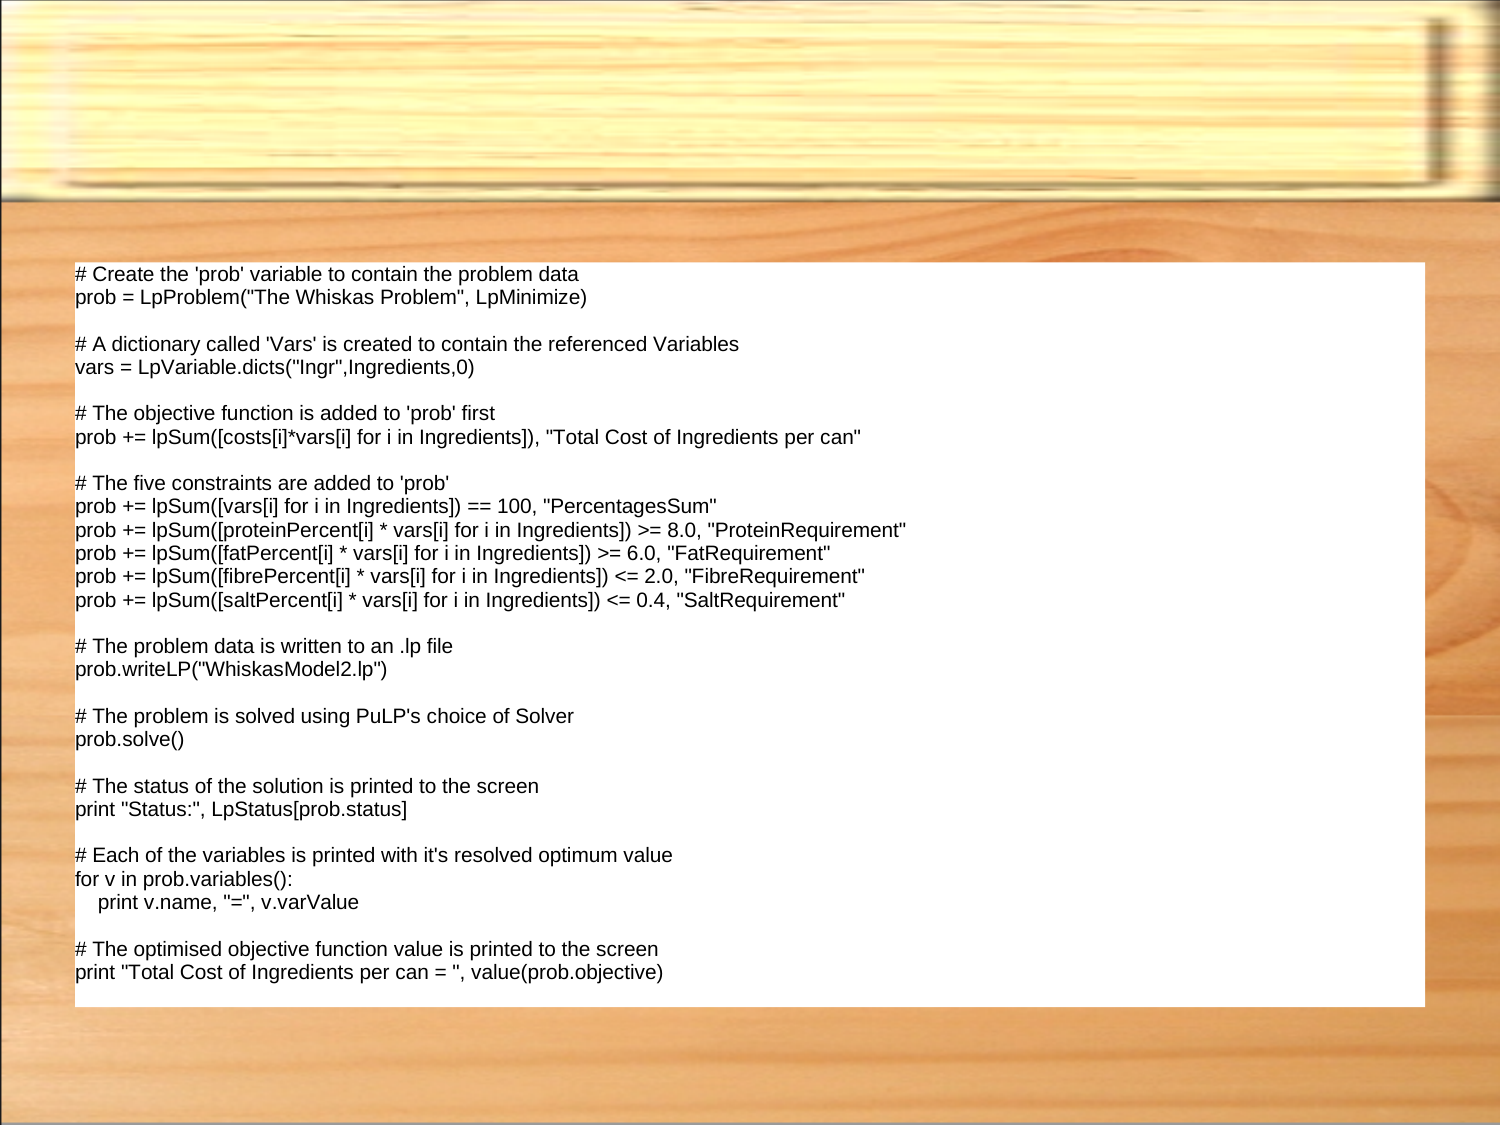

#
# Create the 'prob' variable to contain the problem data
prob = LpProblem("The Whiskas Problem", LpMinimize)
# A dictionary called 'Vars' is created to contain the referenced Variables
vars = LpVariable.dicts("Ingr",Ingredients,0)
# The objective function is added to 'prob' first
prob += lpSum([costs[i]*vars[i] for i in Ingredients]), "Total Cost of Ingredients per can"
# The five constraints are added to 'prob'
prob += lpSum([vars[i] for i in Ingredients]) == 100, "PercentagesSum"
prob += lpSum([proteinPercent[i] * vars[i] for i in Ingredients]) >= 8.0, "ProteinRequirement"
prob += lpSum([fatPercent[i] * vars[i] for i in Ingredients]) >= 6.0, "FatRequirement"
prob += lpSum([fibrePercent[i] * vars[i] for i in Ingredients]) <= 2.0, "FibreRequirement"
prob += lpSum([saltPercent[i] * vars[i] for i in Ingredients]) <= 0.4, "SaltRequirement"
# The problem data is written to an .lp file
prob.writeLP("WhiskasModel2.lp")
# The problem is solved using PuLP's choice of Solver
prob.solve()
# The status of the solution is printed to the screen
print "Status:", LpStatus[prob.status]
# Each of the variables is printed with it's resolved optimum value
for v in prob.variables():
 print v.name, "=", v.varValue
# The optimised objective function value is printed to the screen
print "Total Cost of Ingredients per can = ", value(prob.objective)